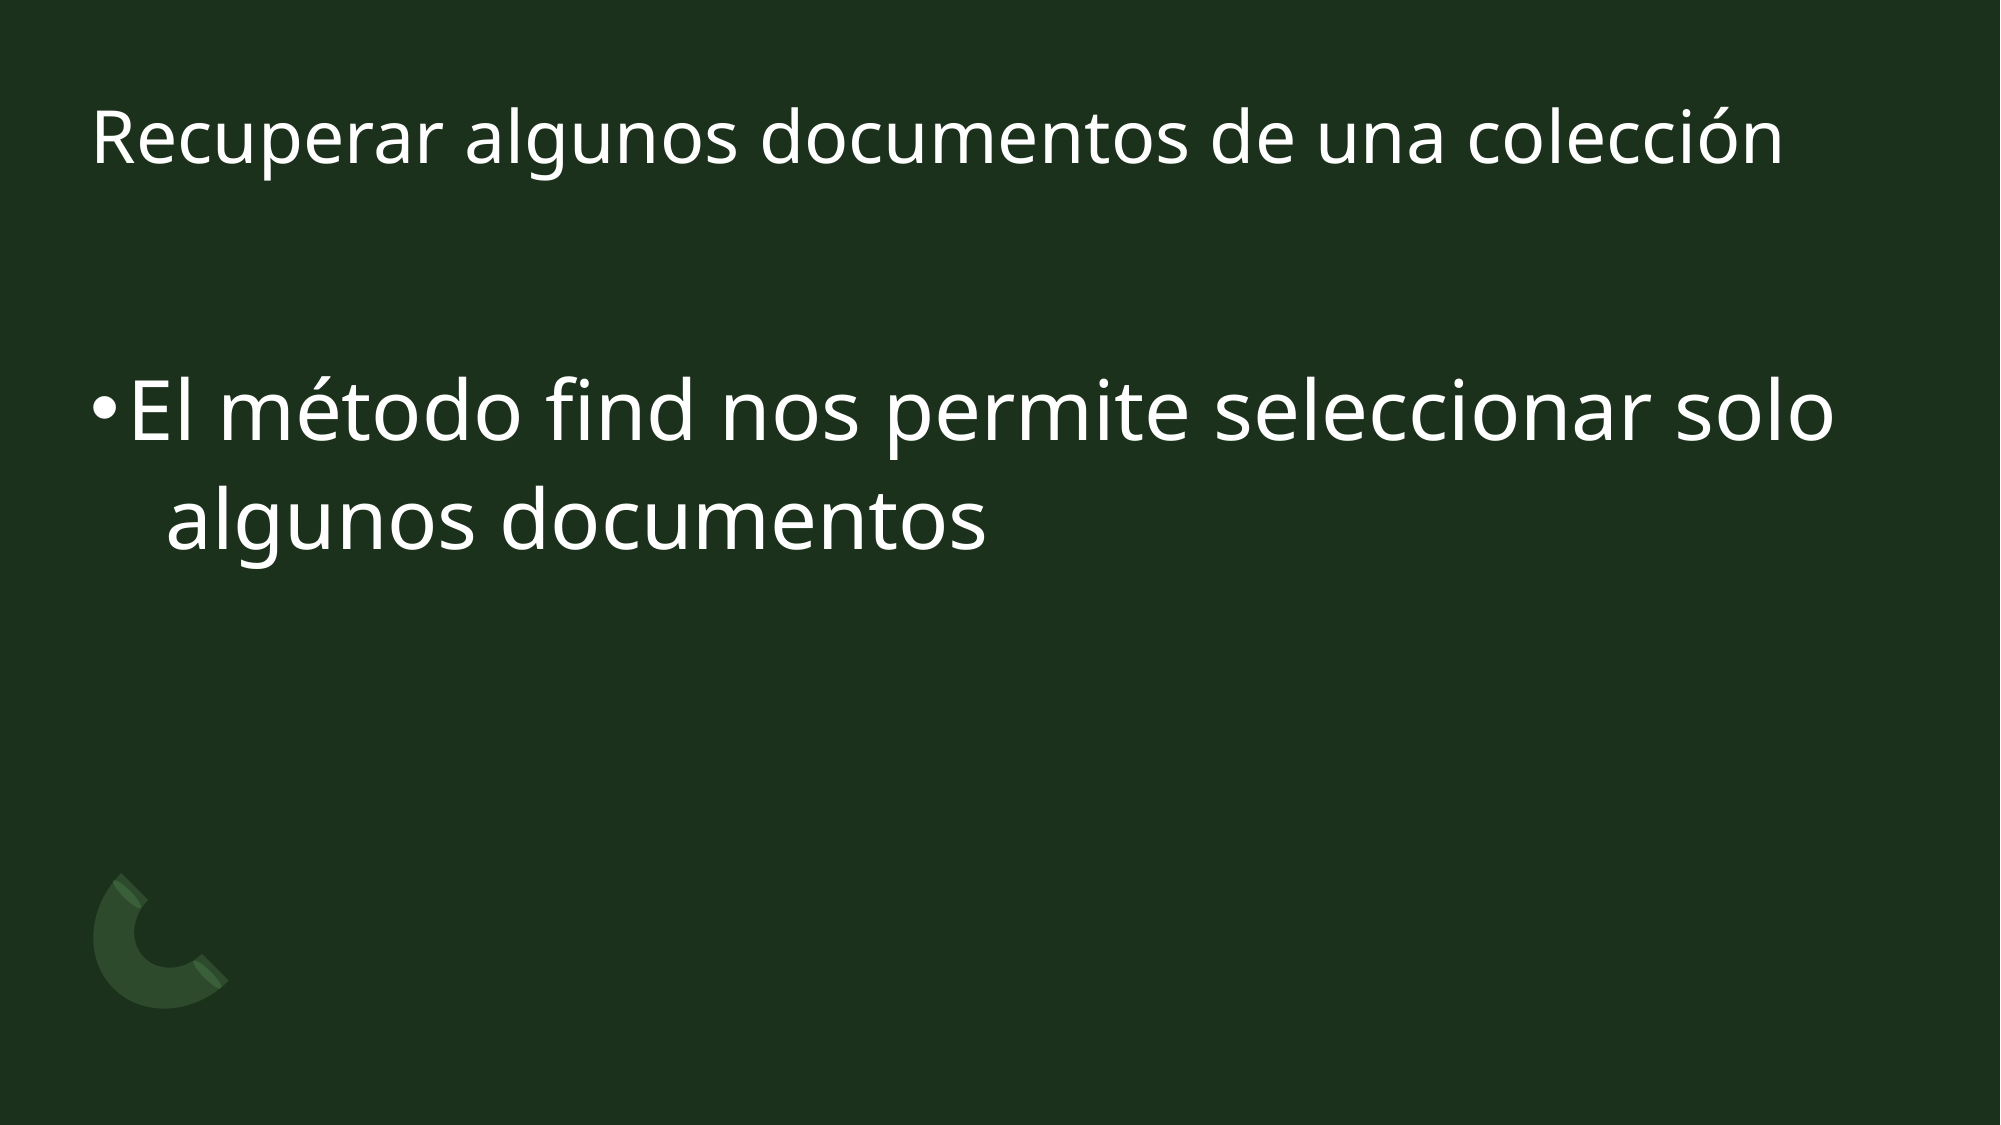

# Recuperar algunos documentos de una colección
El método find nos permite seleccionar solo algunos documentos